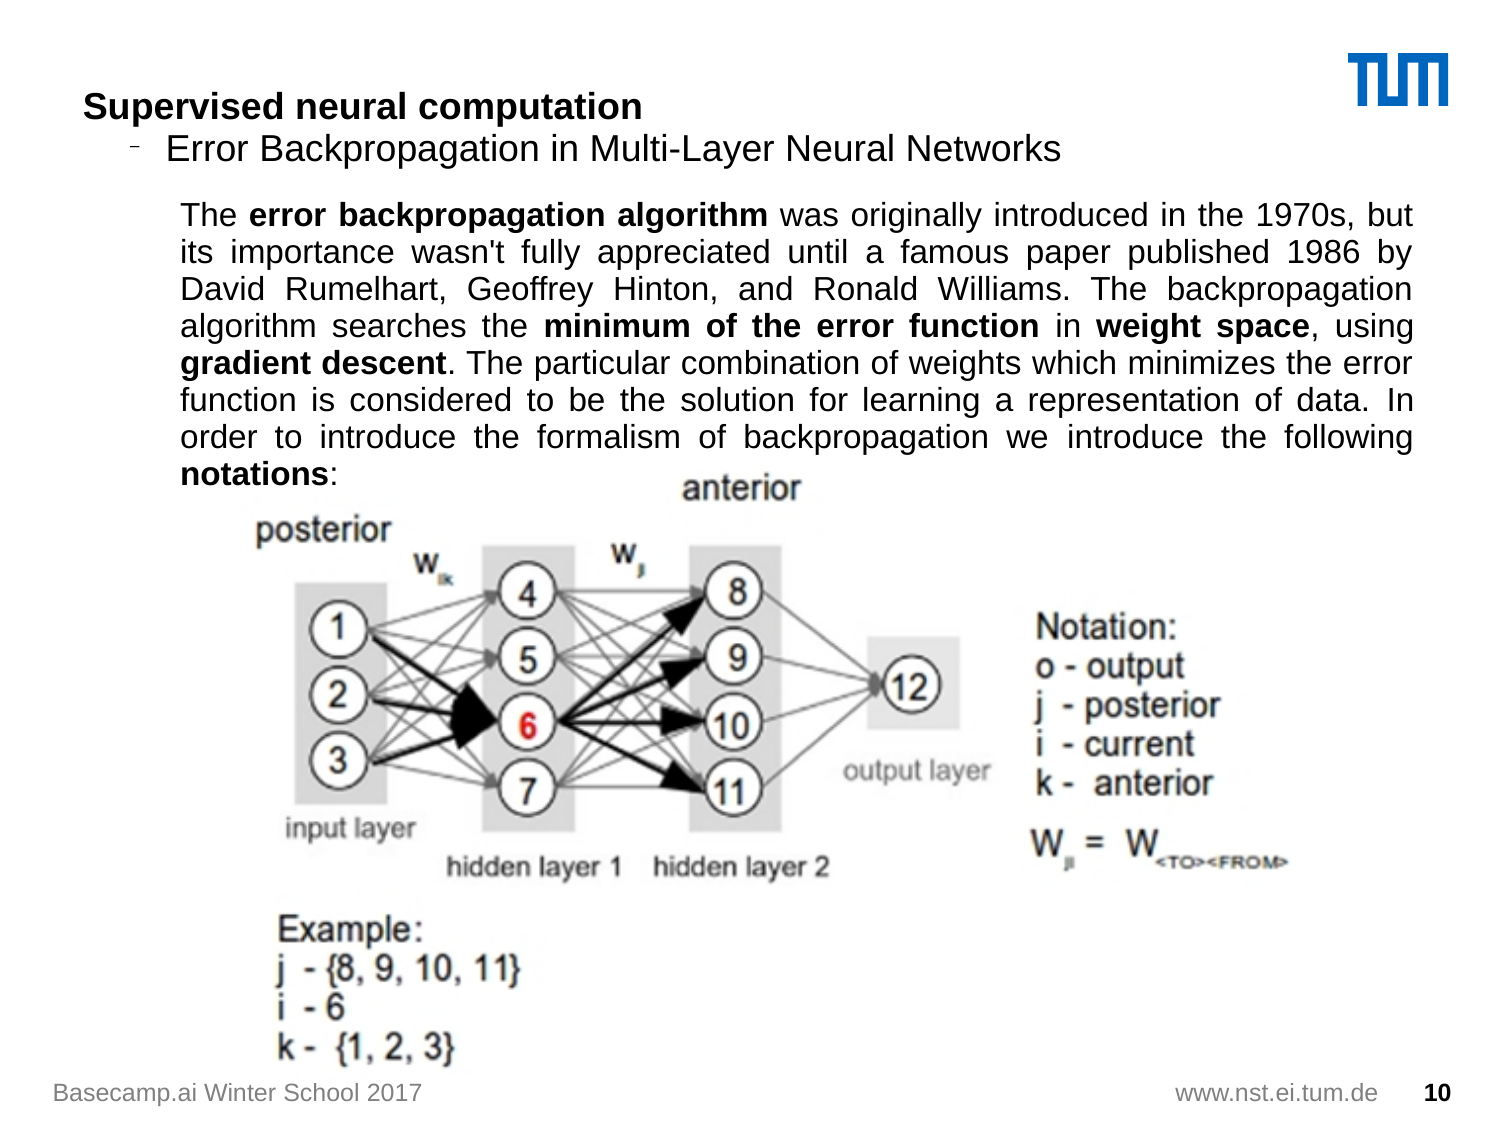

Supervised neural computation
Error Backpropagation in Multi-Layer Neural Networks
The error backpropagation algorithm was originally introduced in the 1970s, but its importance wasn't fully appreciated until a famous paper published 1986 by David Rumelhart, Geoffrey Hinton, and Ronald Williams. The backpropagation algorithm searches the minimum of the error function in weight space, using gradient descent. The particular combination of weights which minimizes the error function is considered to be the solution for learning a representation of data. In order to introduce the formalism of backpropagation we introduce the following notations:
Basecamp.ai Winter School 2017
10